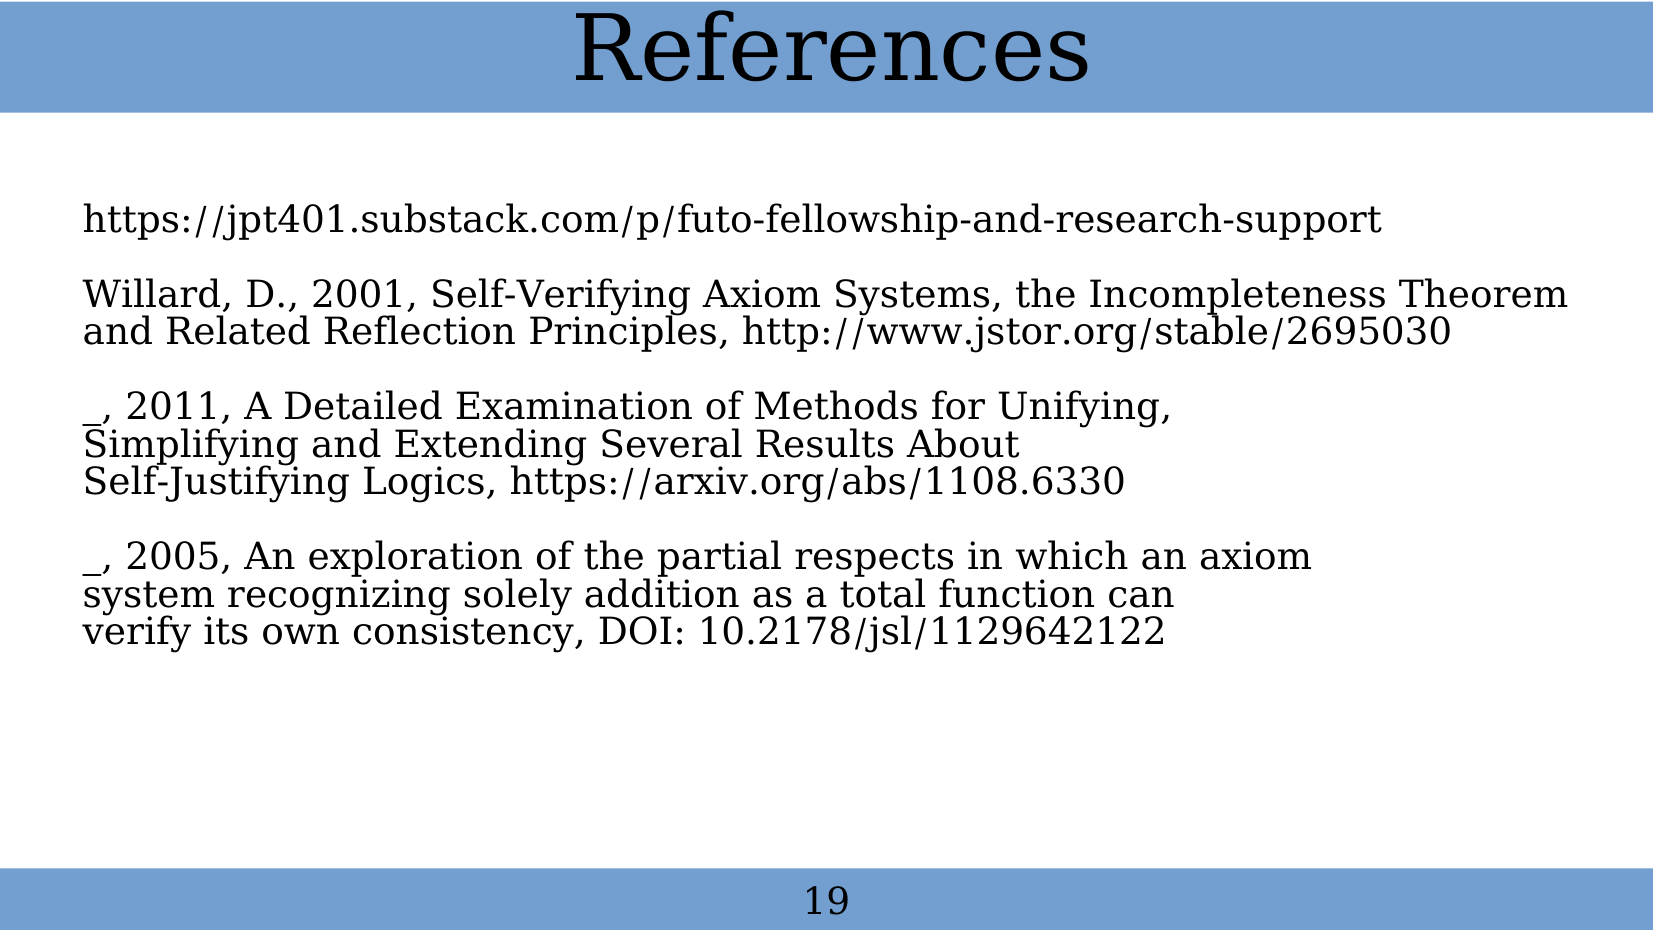

References
#
https://jpt401.substack.com/p/futo-fellowship-and-research-support
Willard, D., 2001, Self-Verifying Axiom Systems, the Incompleteness Theorem and Related Reflection Principles, http://www.jstor.org/stable/2695030
_, 2011, A Detailed Examination of Methods for Unifying,
Simplifying and Extending Several Results About
Self-Justifying Logics, https://arxiv.org/abs/1108.6330
_, 2005, An exploration of the partial respects in which an axiom
system recognizing solely addition as a total function can
verify its own consistency, DOI: 10.2178/jsl/1129642122
19